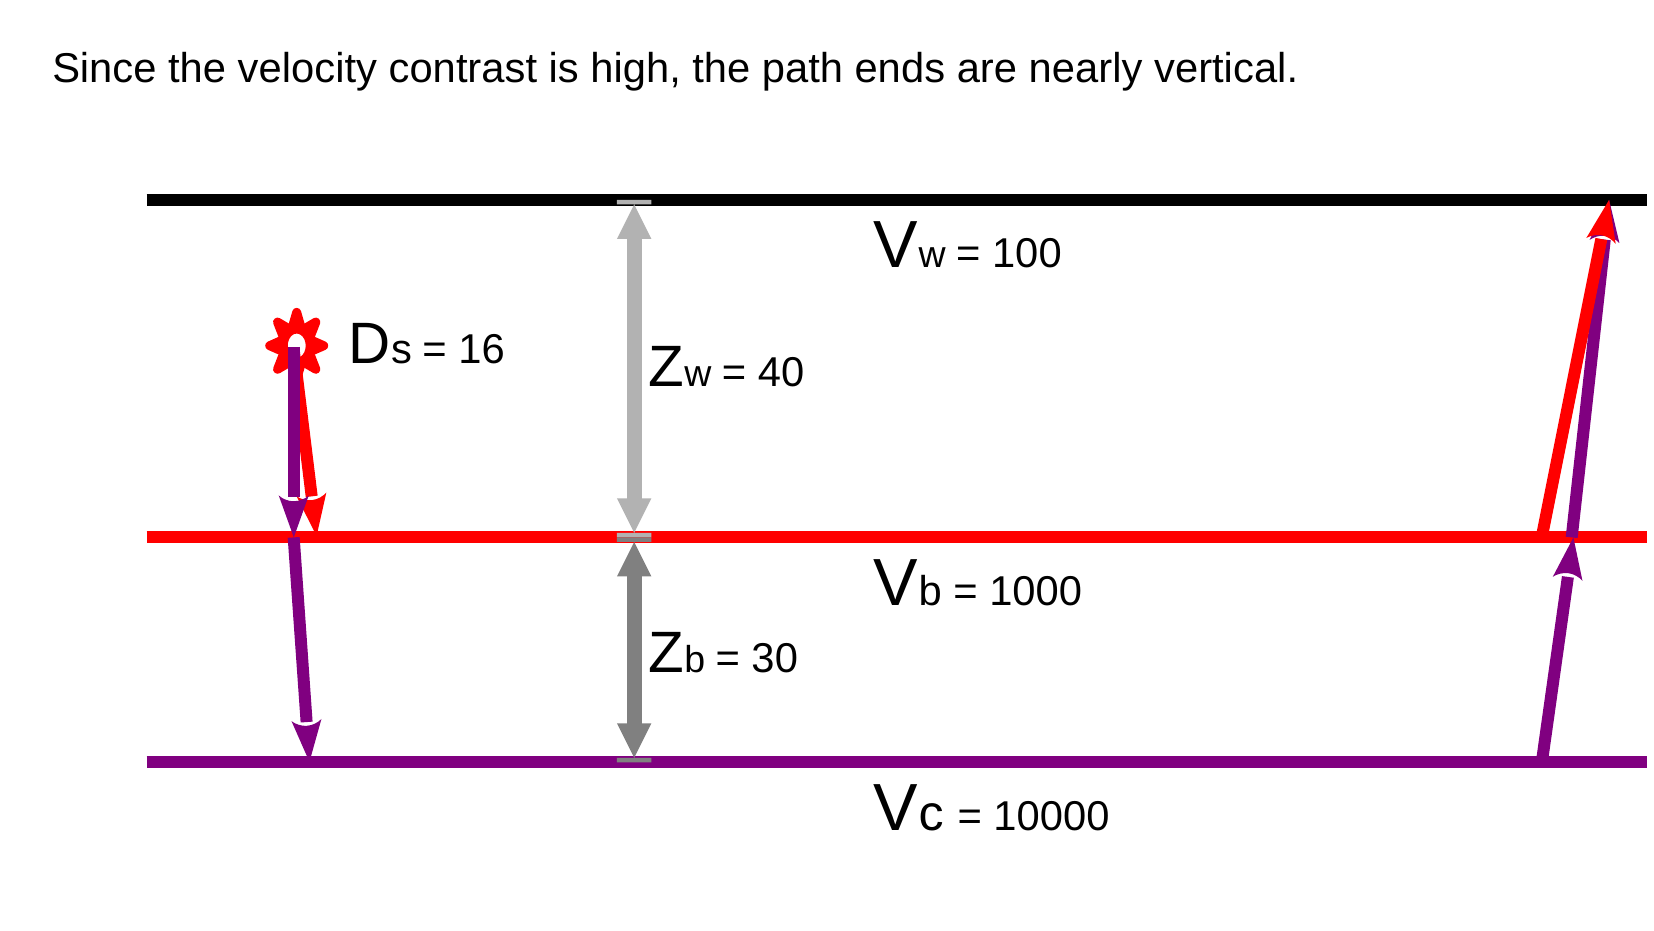

Since the velocity contrast is high, the path ends are nearly vertical.
Vw = 100
Ds = 16
Zw = 40
Vb = 1000
Zb = 30
Vc = 10000